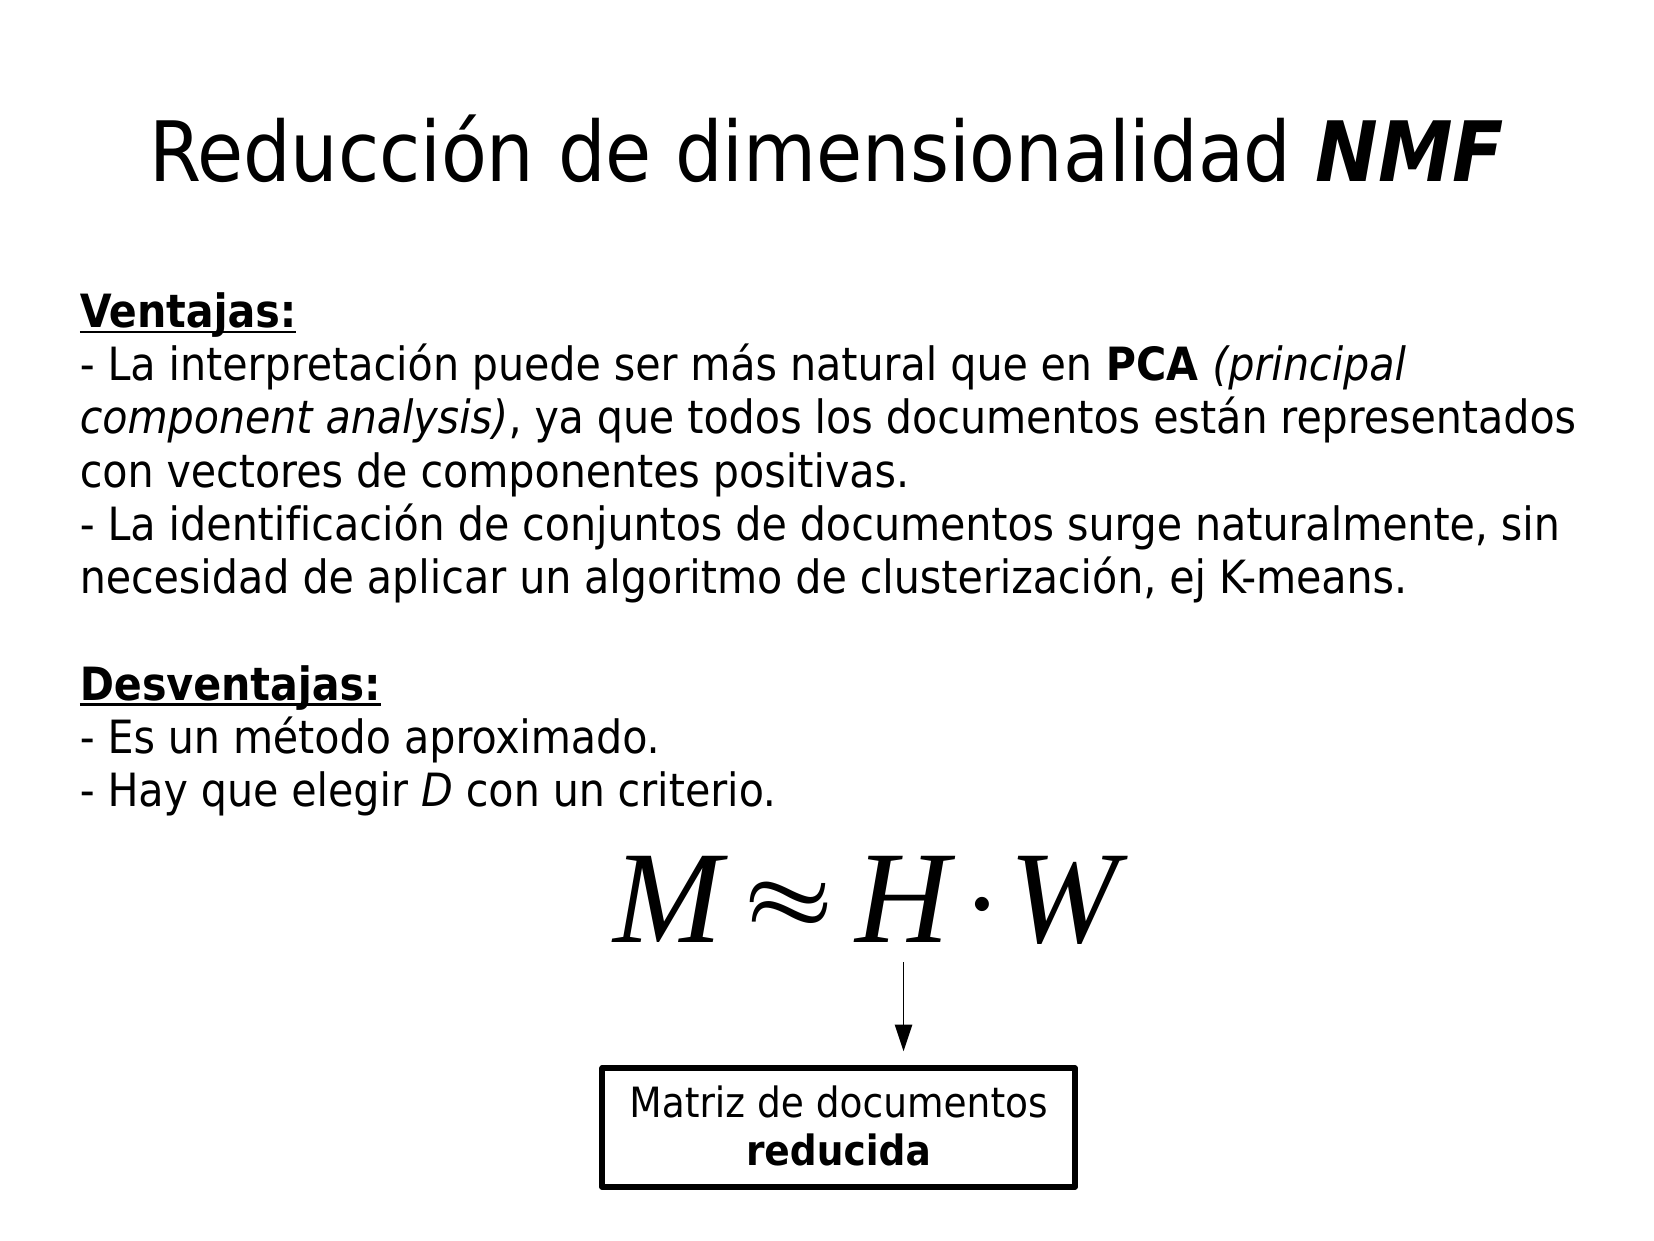

# Reducción de dimensionalidad NMF
Ventajas:
- La interpretación puede ser más natural que en PCA (principal component analysis), ya que todos los documentos están representados con vectores de componentes positivas.
- La identificación de conjuntos de documentos surge naturalmente, sin necesidad de aplicar un algoritmo de clusterización, ej K-means.
Desventajas:
- Es un método aproximado.
- Hay que elegir D con un criterio.
Matriz de documentos reducida